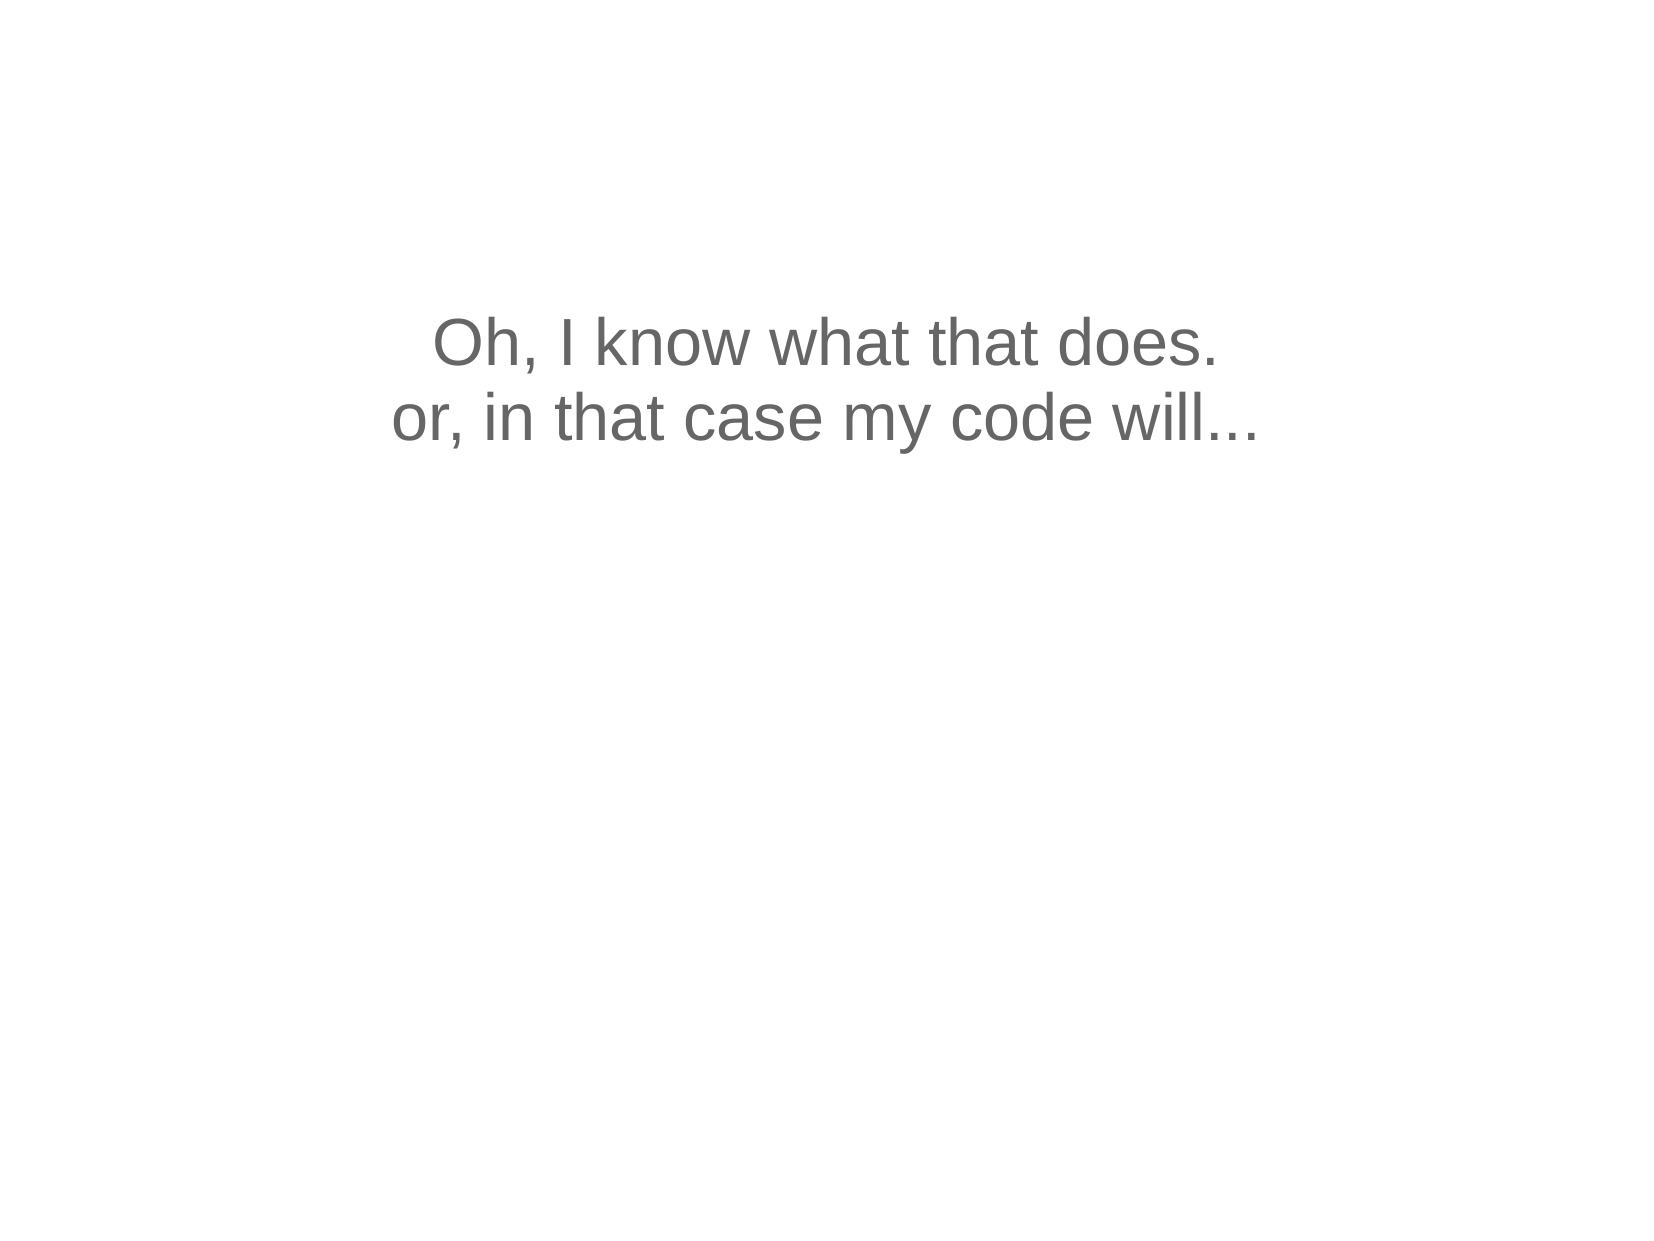

# Oh, I know what that does.
or, in that case my code will...